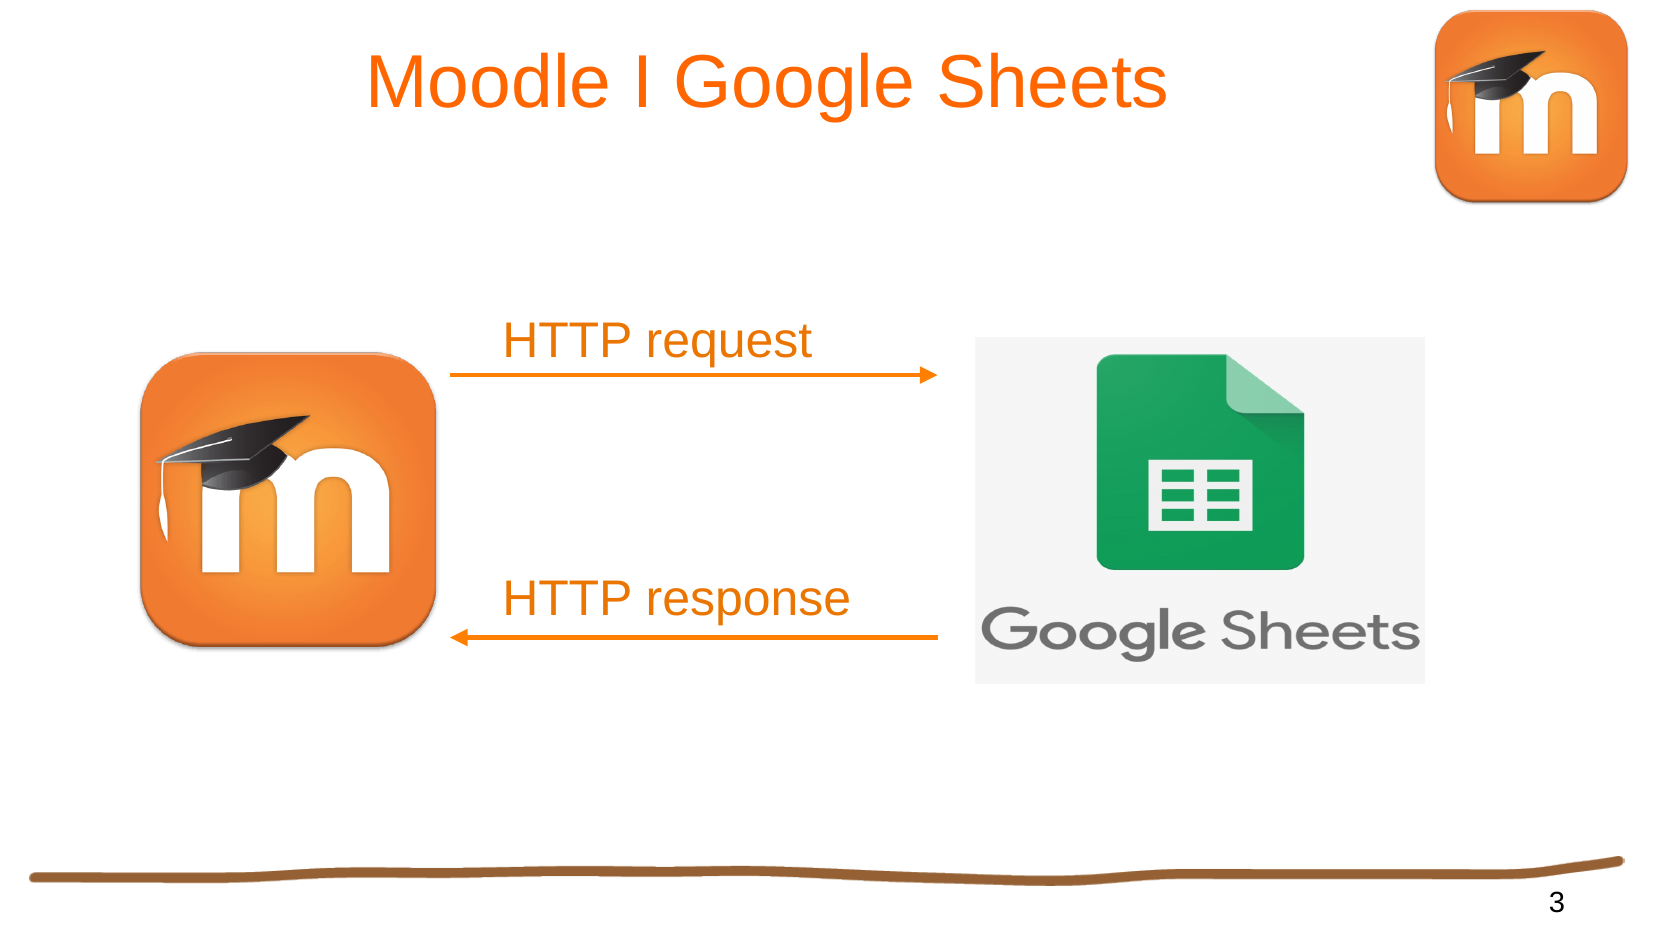

# Moodle I Google Sheets
HTTP request
HTTP response
3